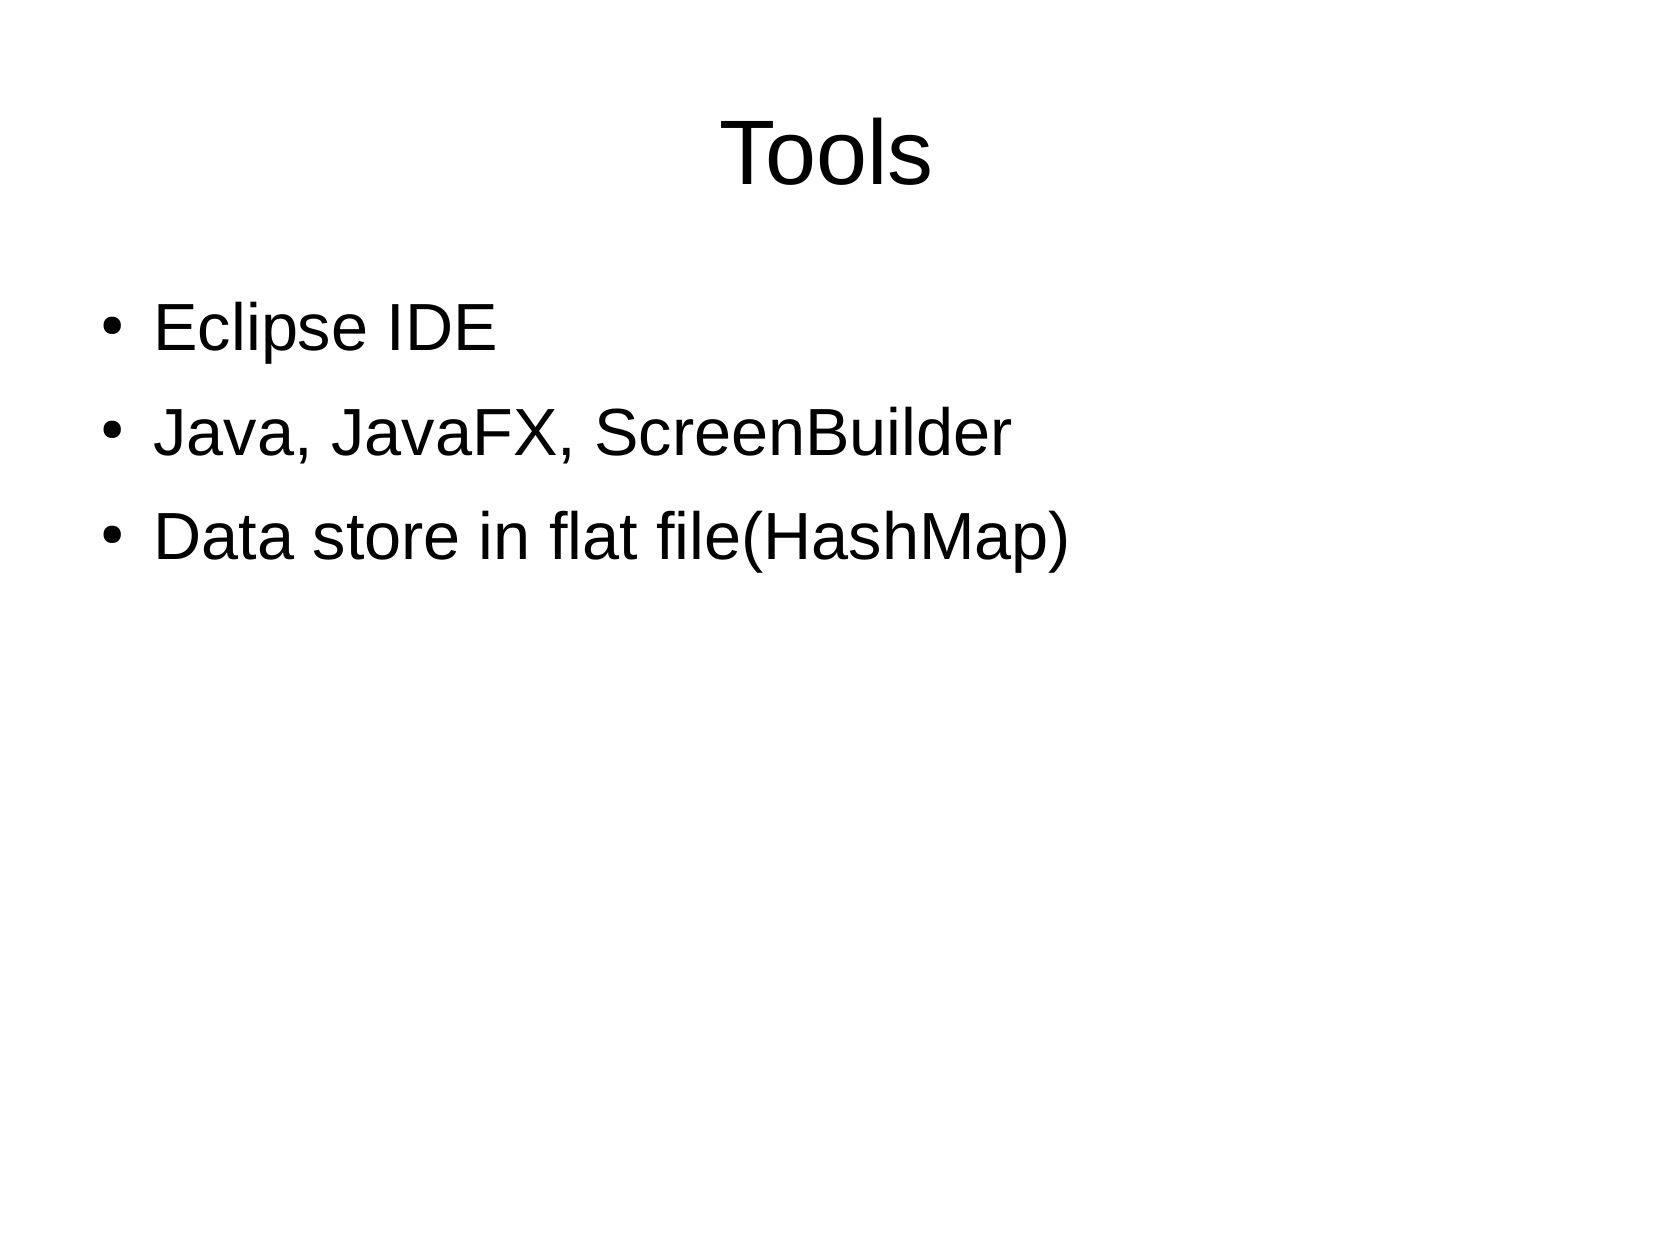

# Tools
Eclipse IDE
Java, JavaFX, ScreenBuilder
Data store in flat file(HashMap)